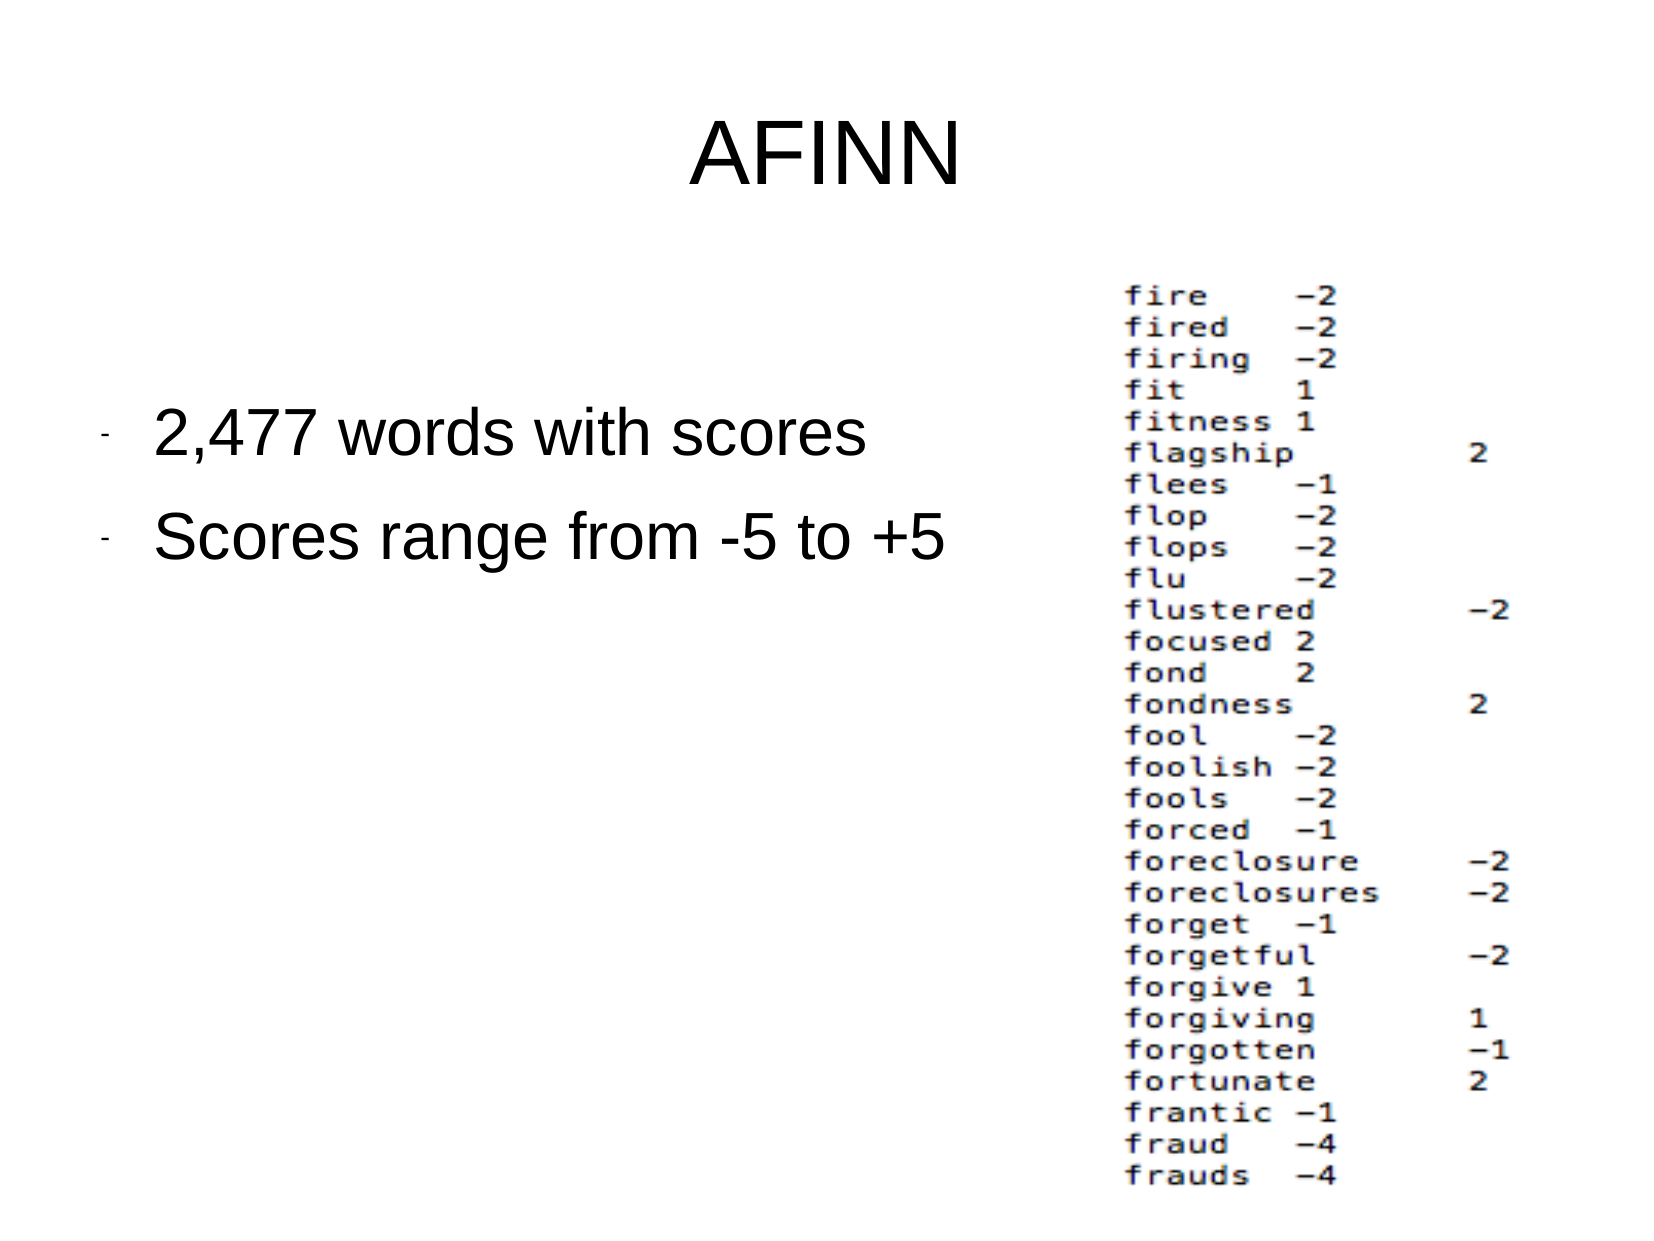

# AFINN
2,477 words with scores
Scores range from -5 to +5